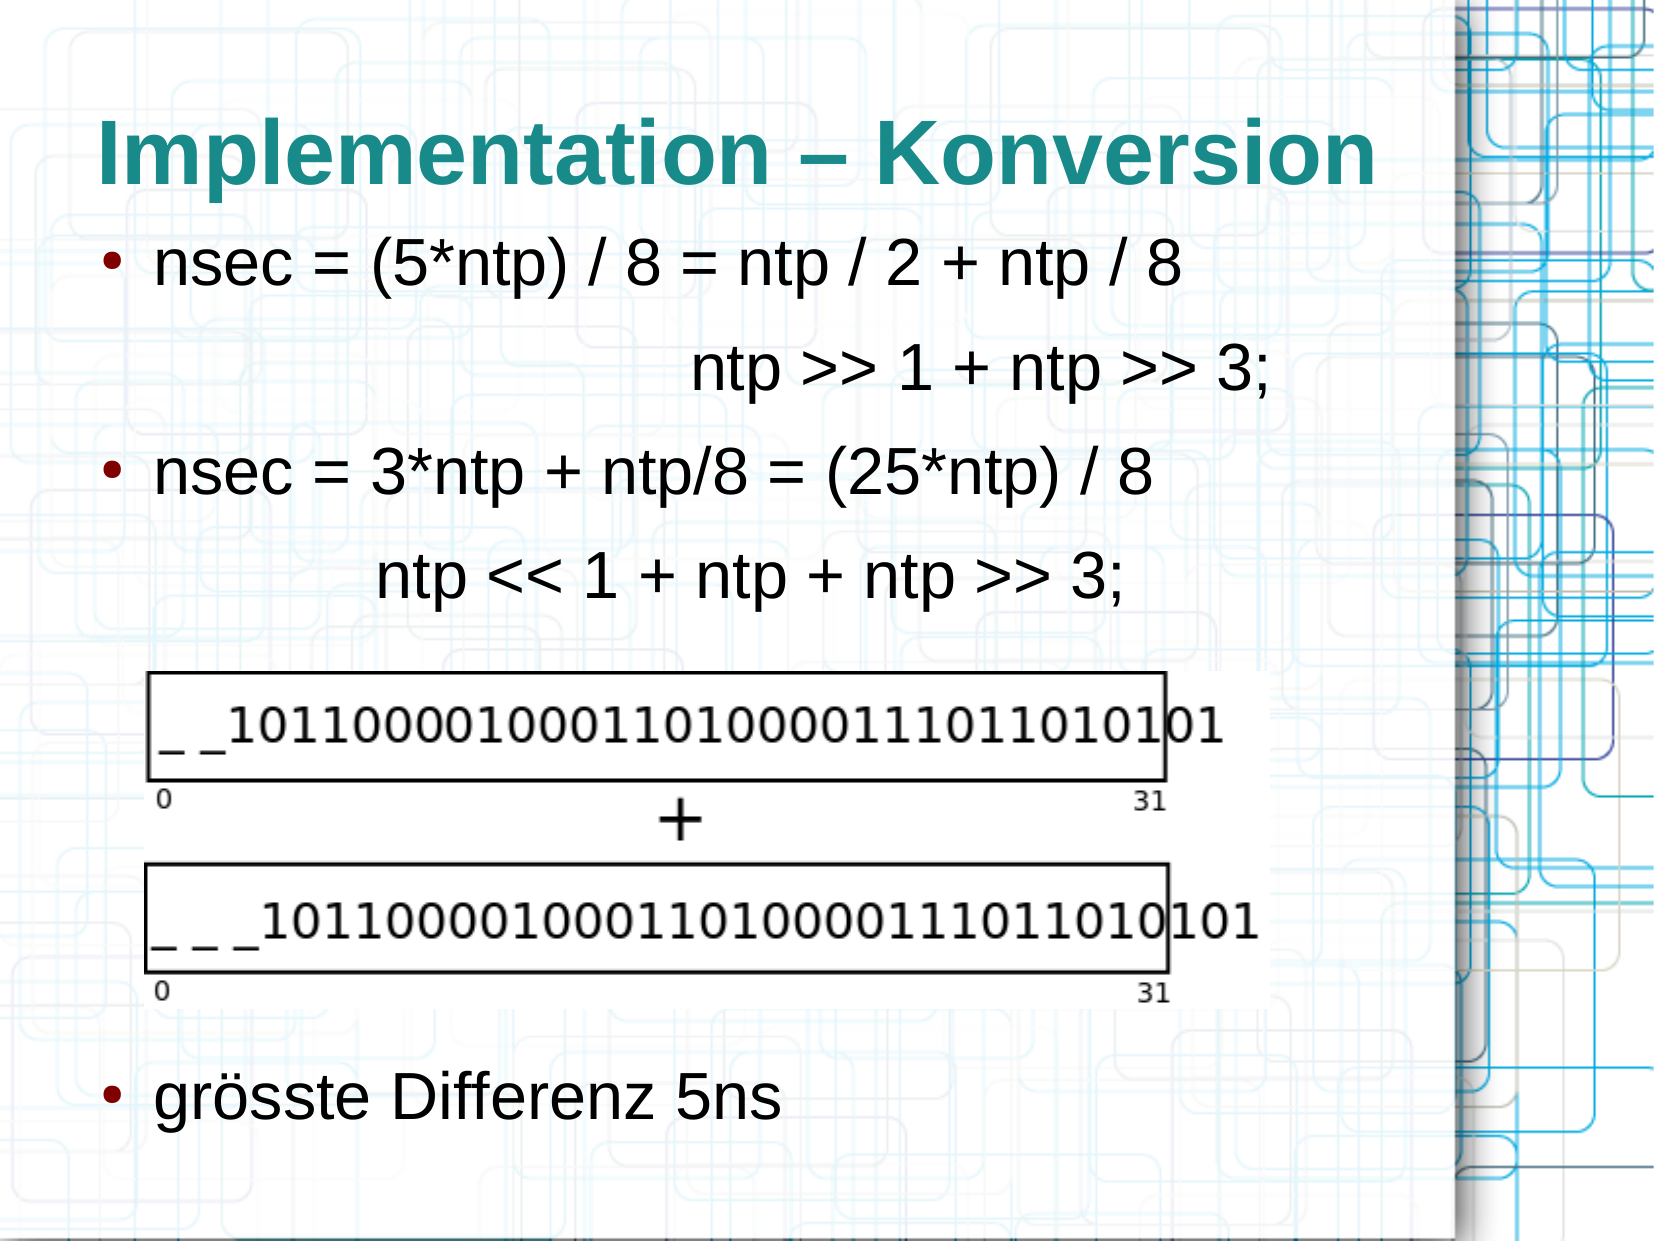

# Implementation – Konversion
nsec = (5*ntp) / 8 = ntp / 2 + ntp / 8
 ntp >> 1 + ntp >> 3;
nsec = 3*ntp + ntp/8 = (25*ntp) / 8
 ntp << 1 + ntp + ntp >> 3;
grösste Differenz 5ns